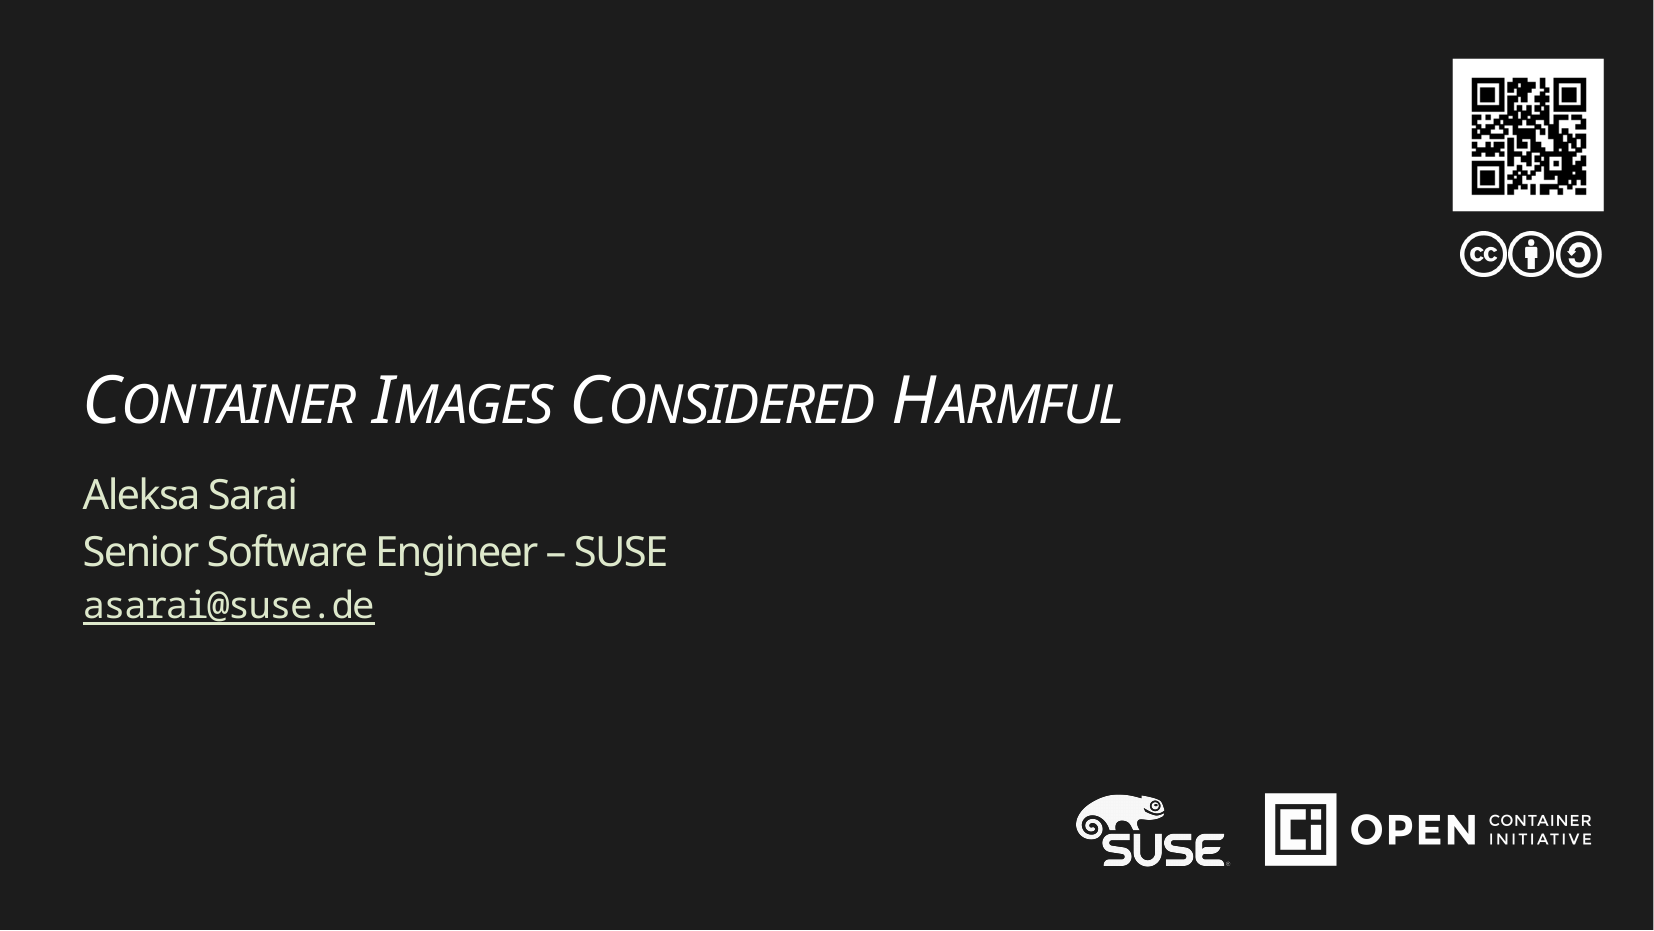

# CONTAINER IMAGES CONSIDERED HARMFUL
Aleksa Sarai
Senior Software Engineer – SUSE
asarai@suse.de